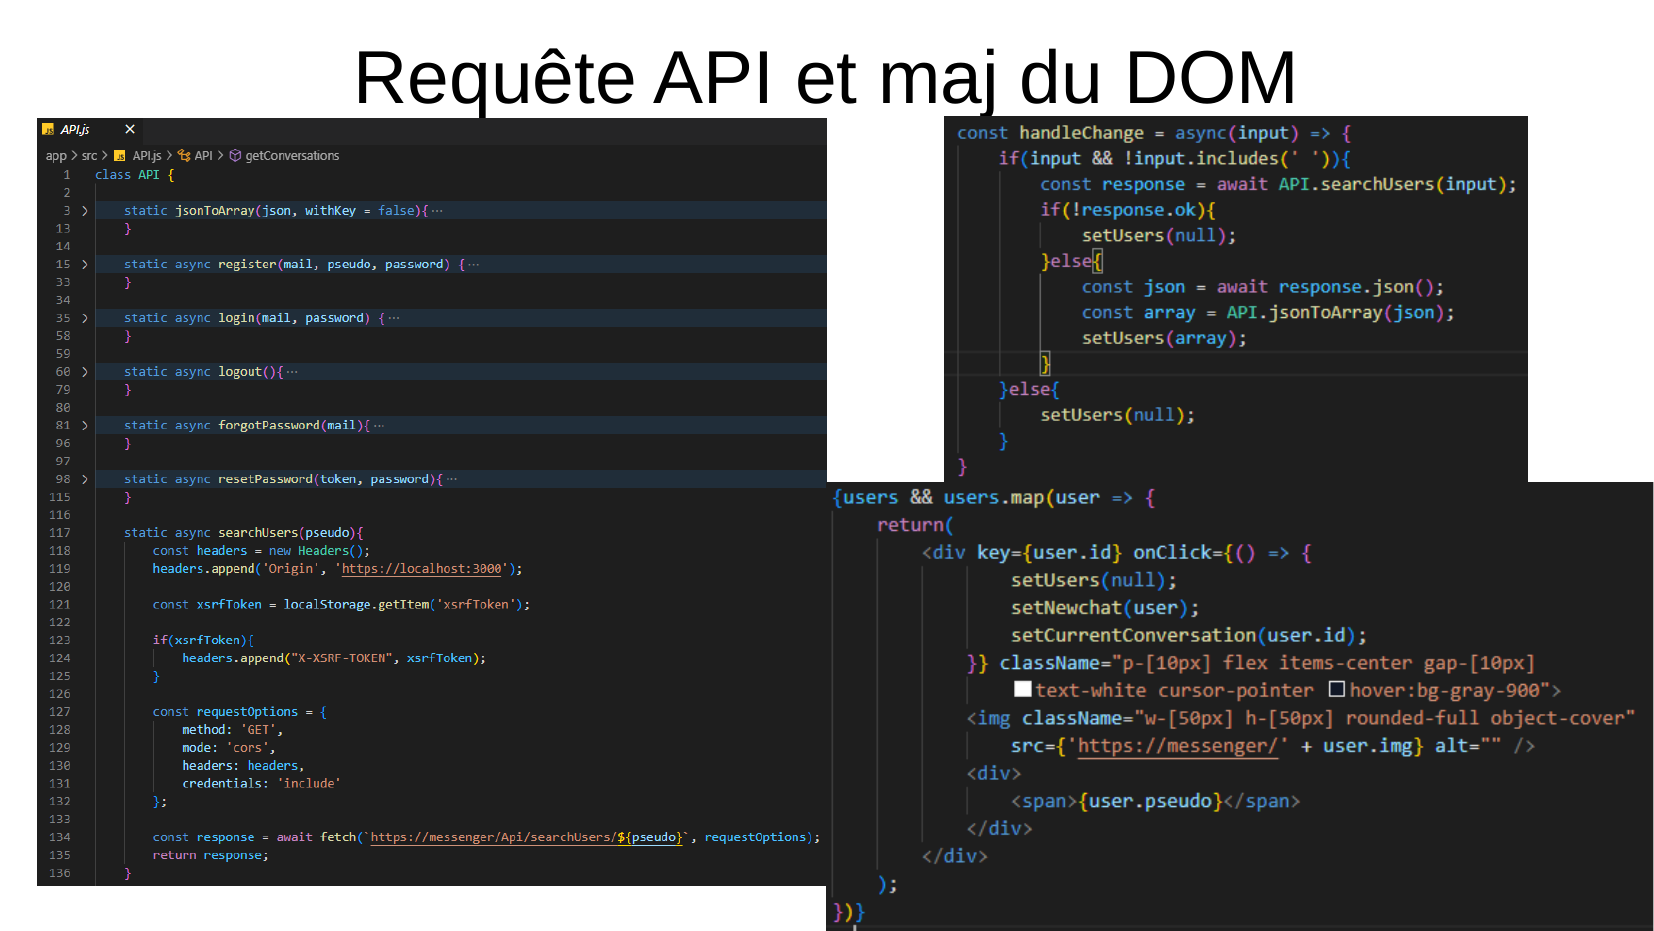

# Requête API et maj du DOM